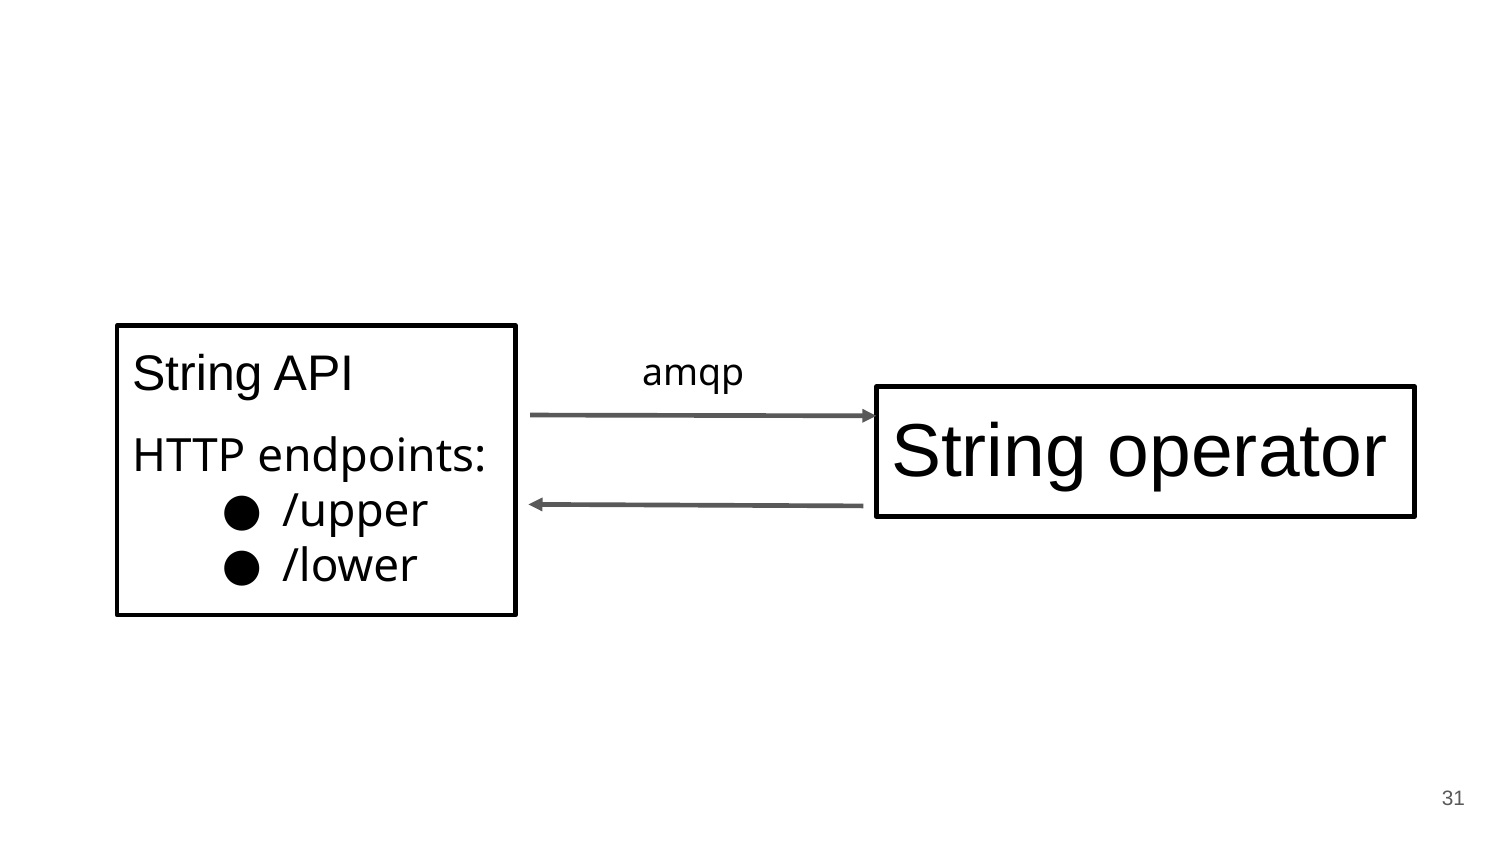

String API
HTTP endpoints:
/upper
/lower
amqp
String operator